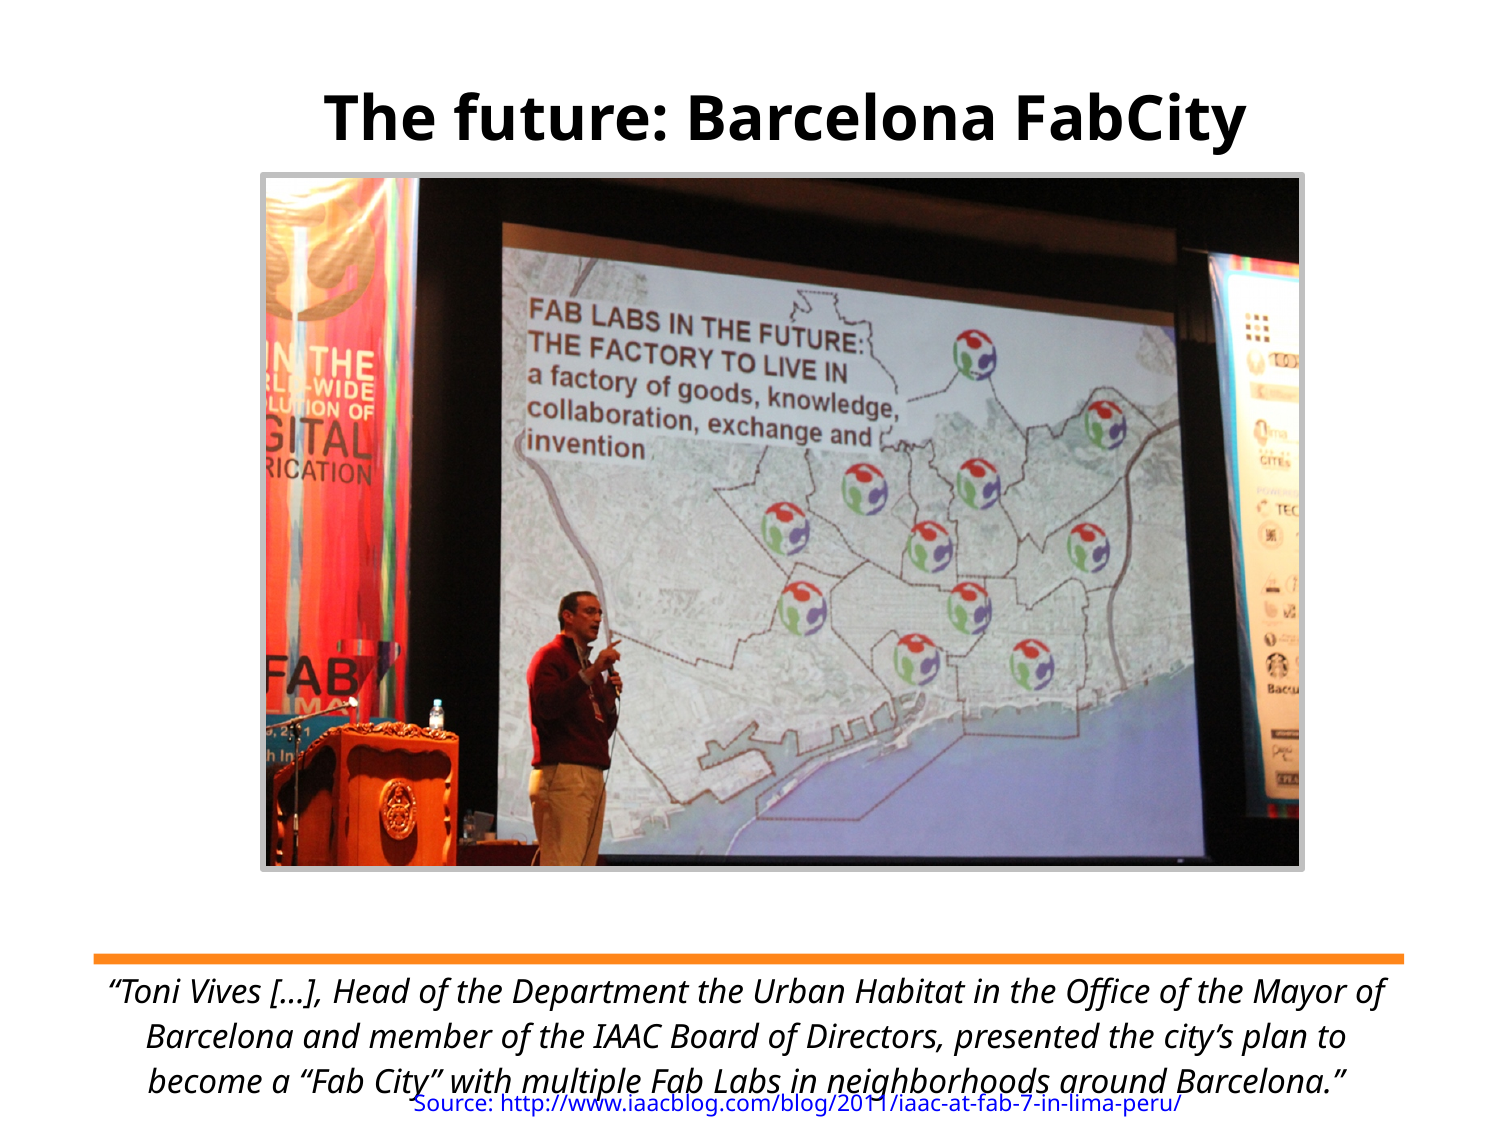

# The future: Barcelona FabCity
“Toni Vives [...], Head of the Department the Urban Habitat in the Office of the Mayor of Barcelona and member of the IAAC Board of Directors, presented the city’s plan to become a “Fab City” with multiple Fab Labs in neighborhoods around Barcelona.”
Source: http://www.iaacblog.com/blog/2011/iaac-at-fab-7-in-lima-peru/